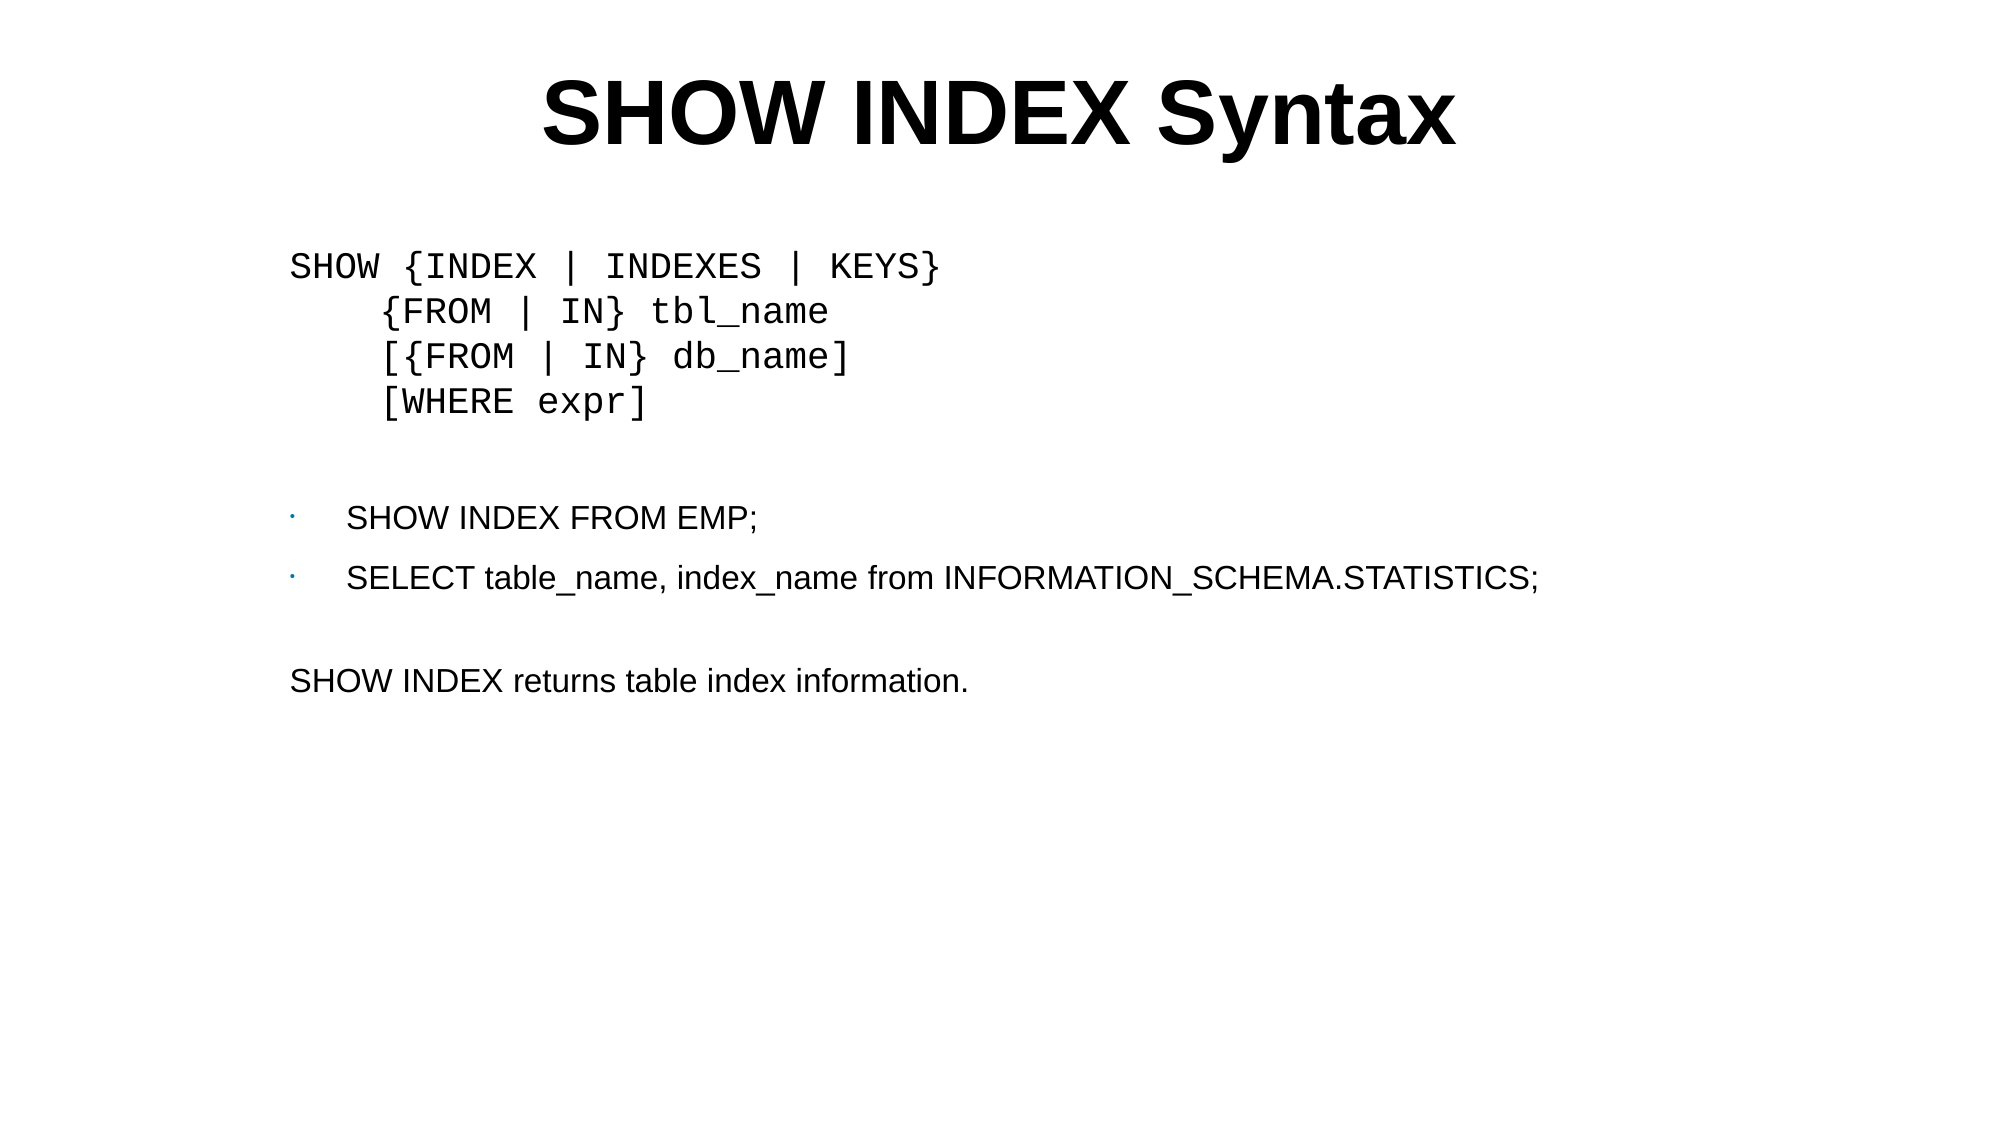

# SHOW INDEX Syntax
SHOW {INDEX | INDEXES | KEYS}
 {FROM | IN} tbl_name
 [{FROM | IN} db_name]
 [WHERE expr]
SHOW INDEX FROM EMP;
SELECT table_name, index_name from INFORMATION_SCHEMA.STATISTICS;
SHOW INDEX returns table index information.